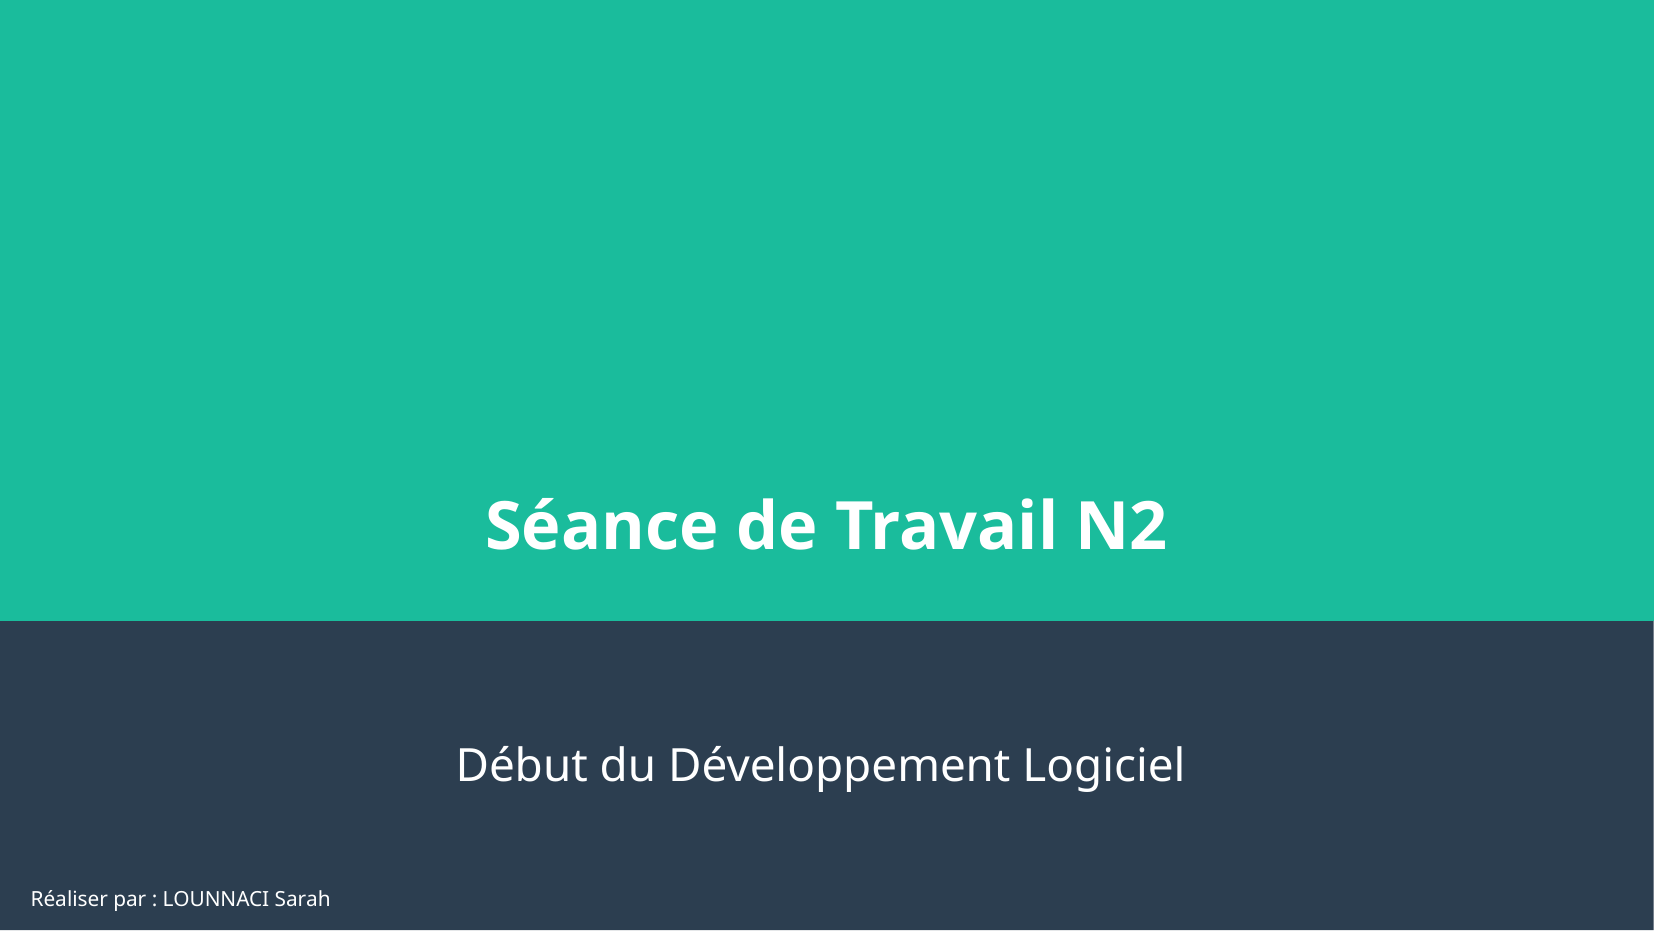

# Séance de Travail N2
Début du Développement Logiciel
Réaliser par : LOUNNACI Sarah